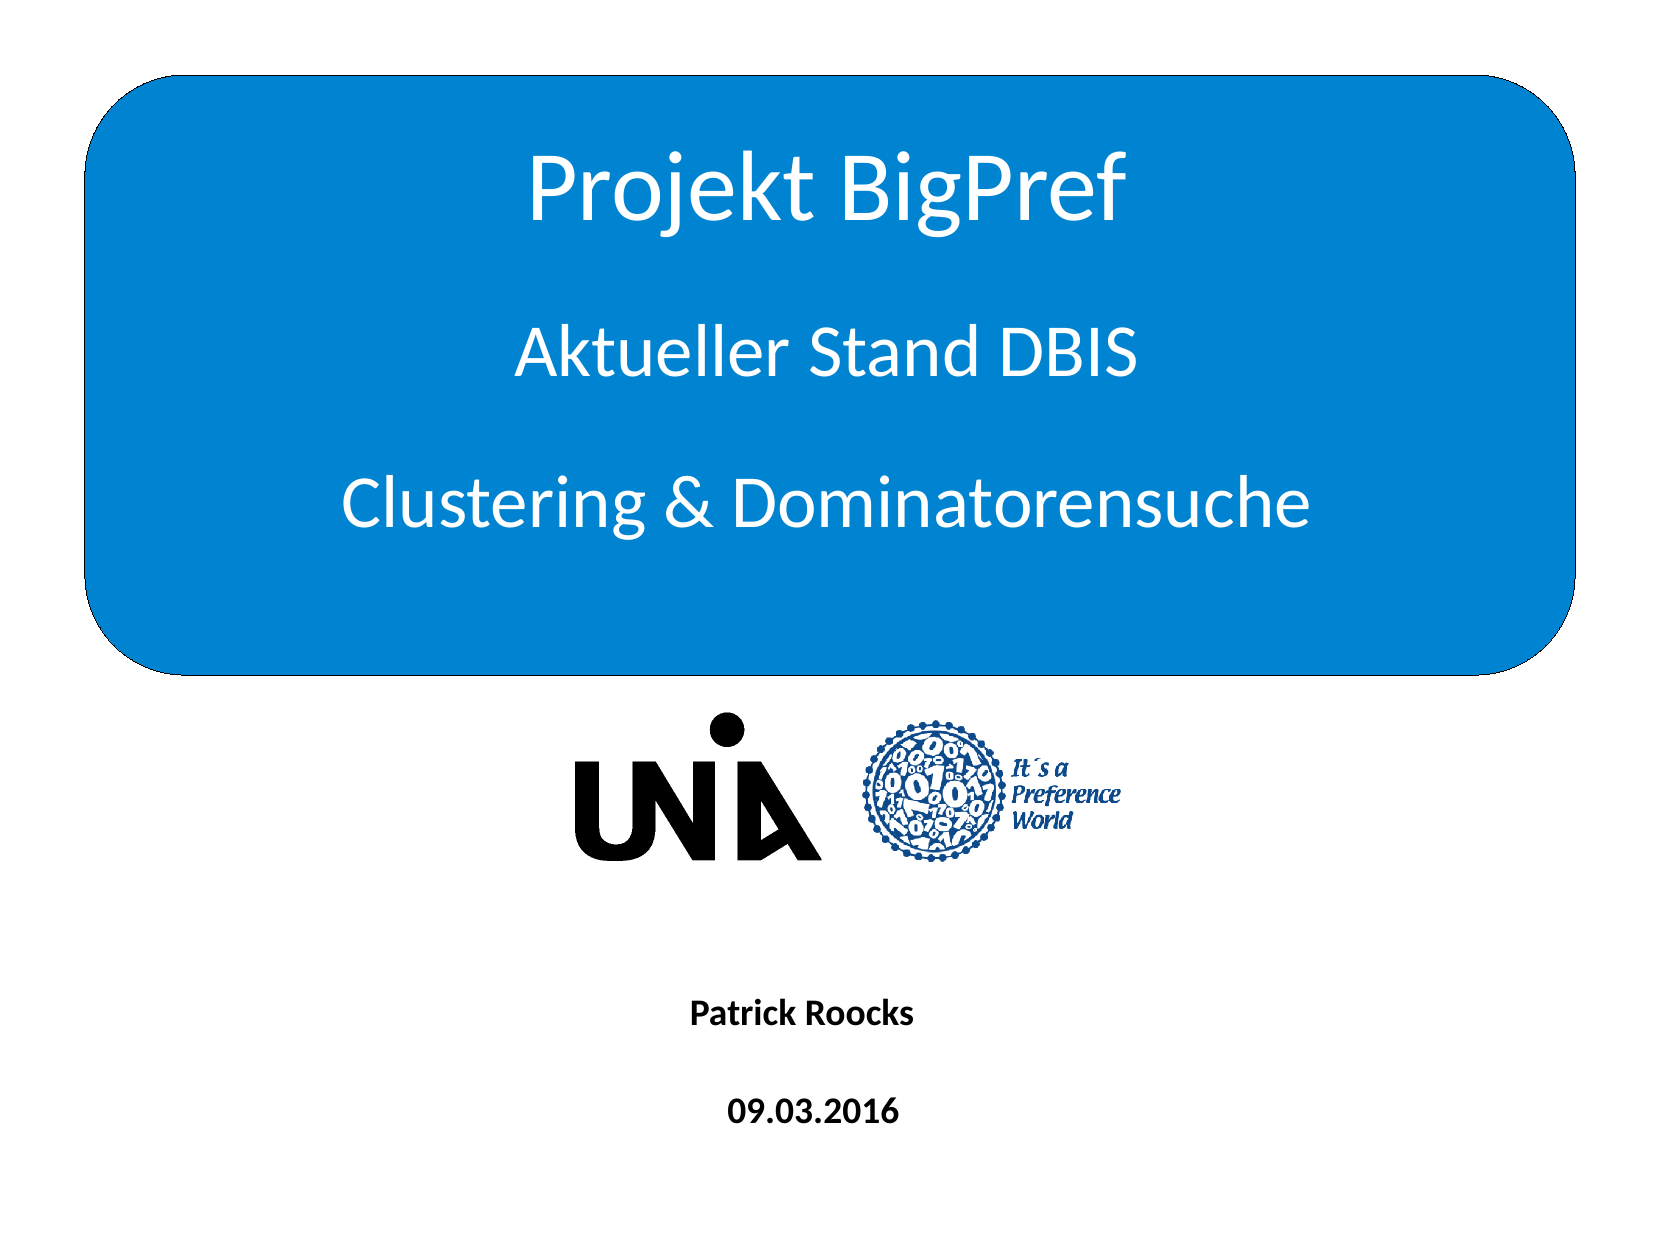

Projekt BigPref
Aktueller Stand DBIS
Clustering & Dominatorensuche
Patrick Roocks
09.03.2016